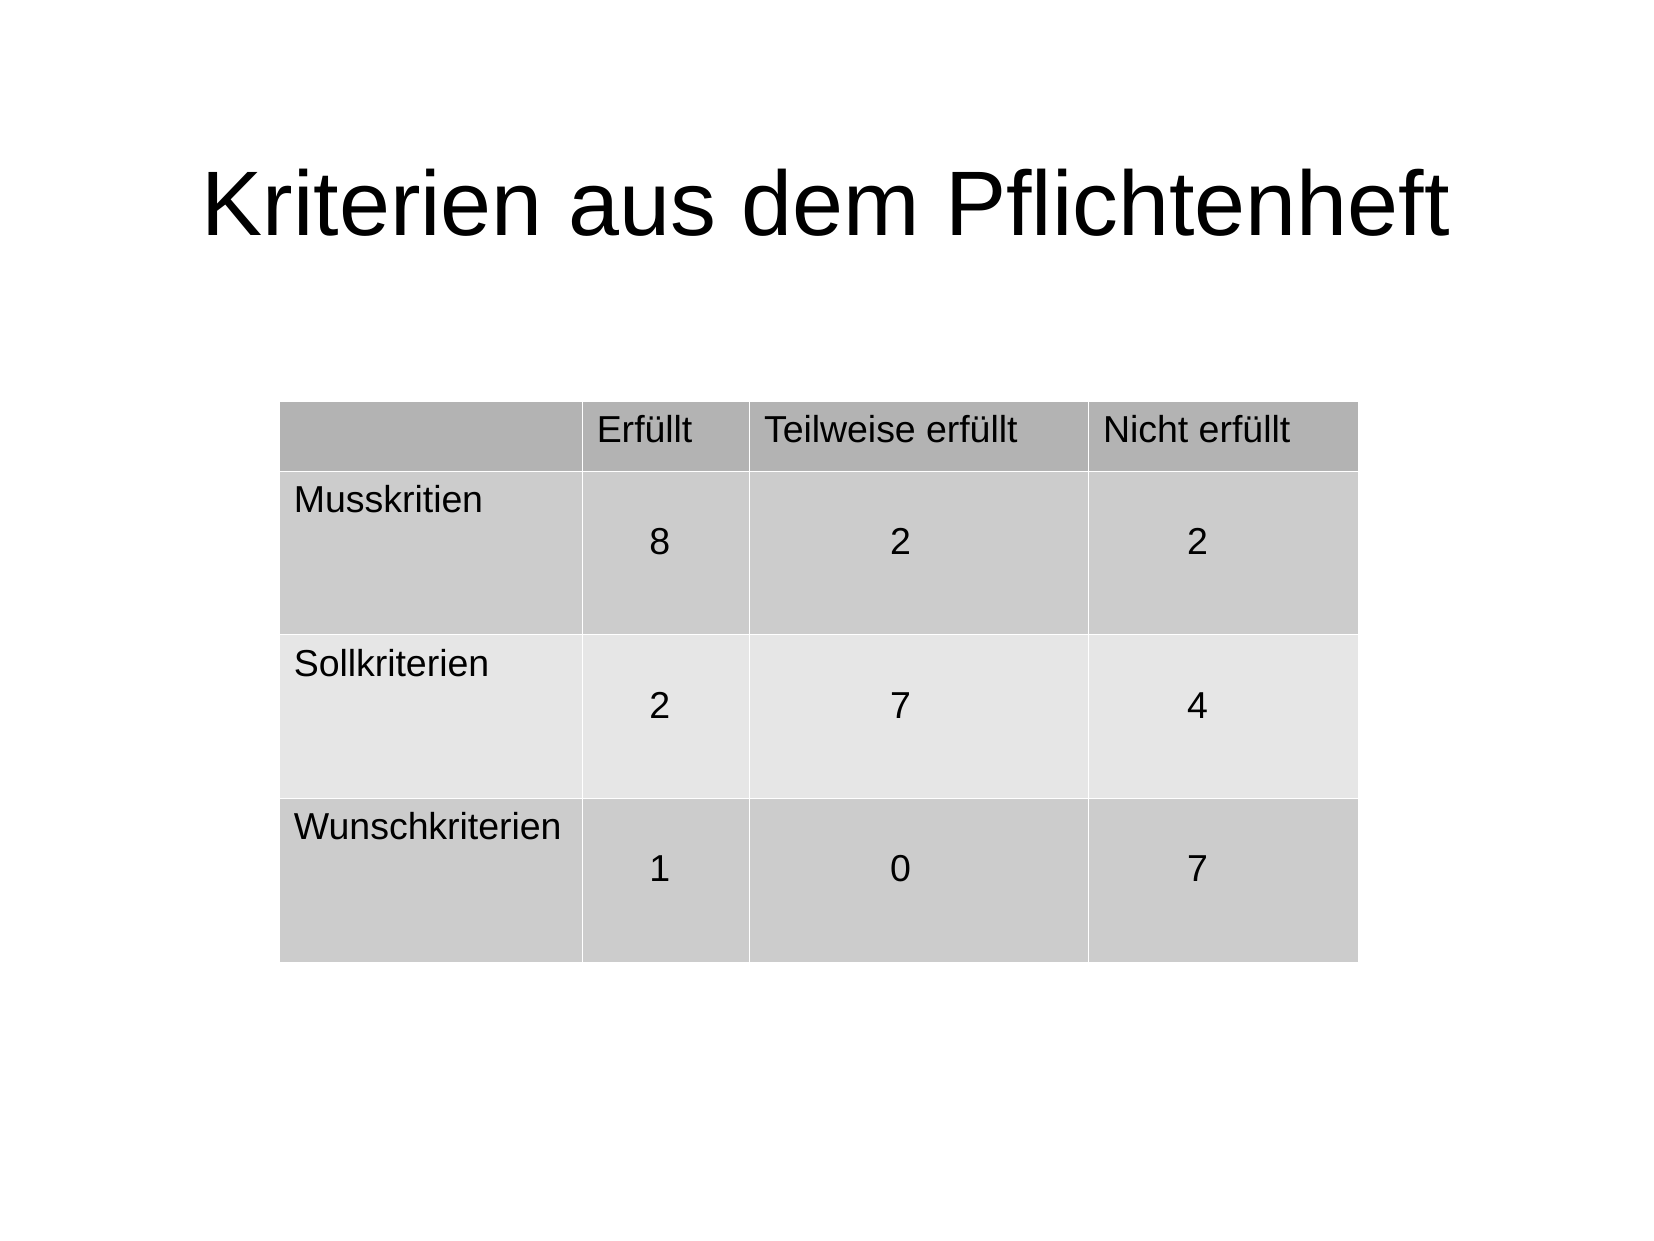

# Kriterien aus dem Pflichtenheft
| | Erfüllt | Teilweise erfüllt | Nicht erfüllt |
| --- | --- | --- | --- |
| Musskritien | 8 | 2 | 2 |
| Sollkriterien | 2 | 7 | 4 |
| Wunschkriterien | 1 | 0 | 7 |